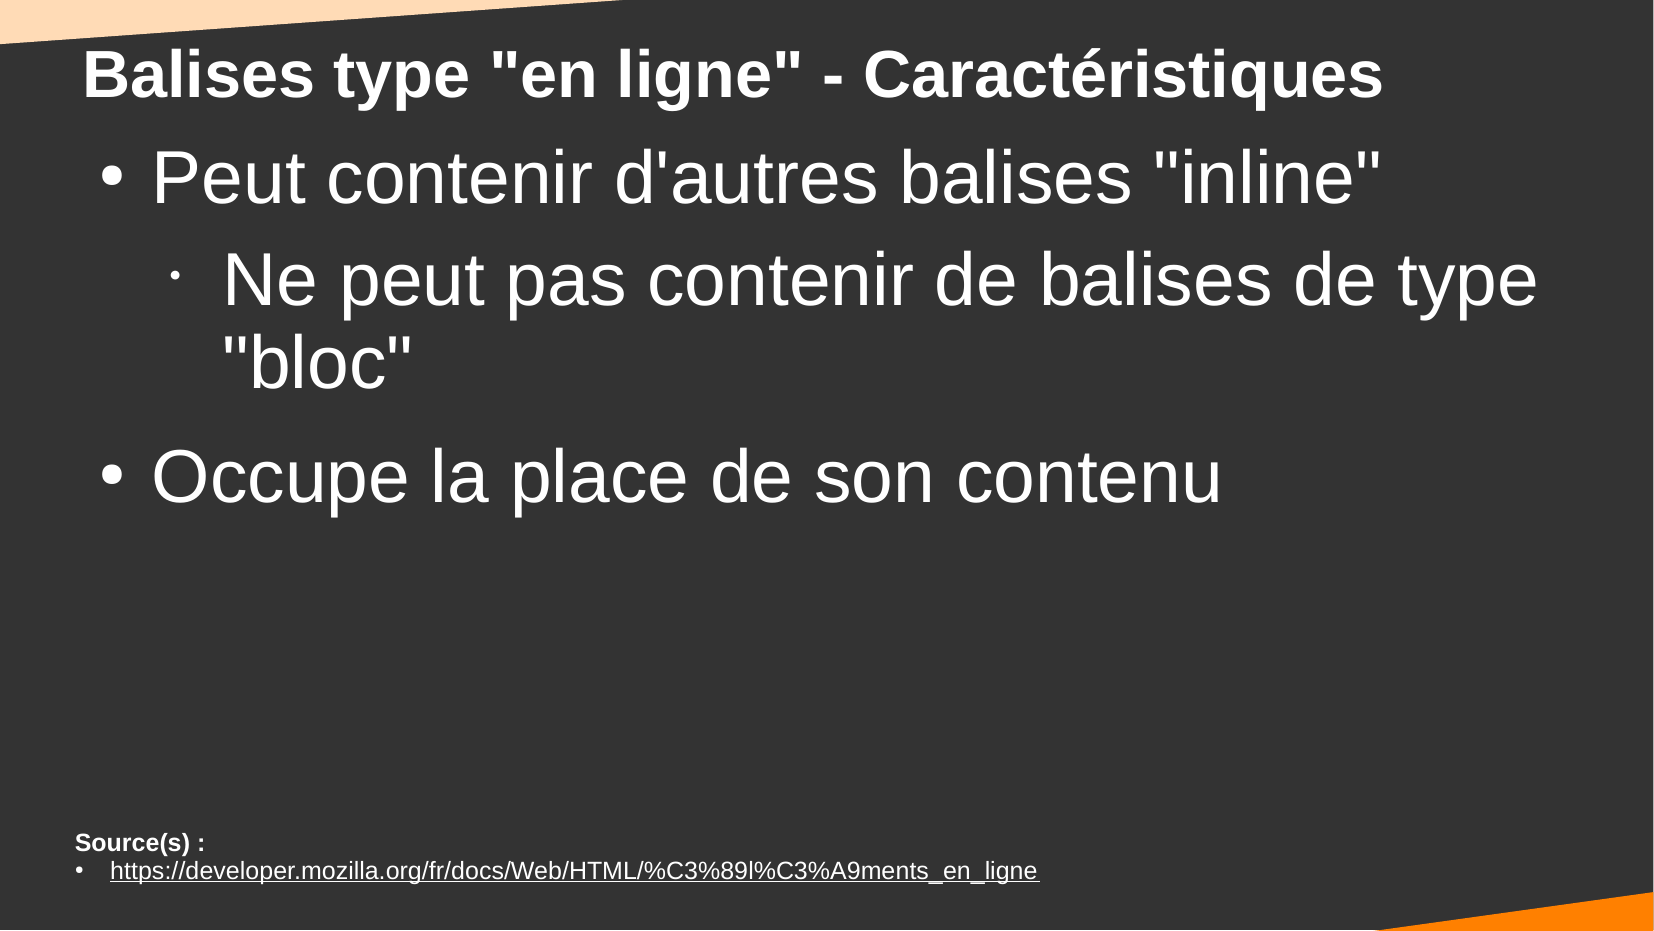

# Balises type "en ligne" - Caractéristiques
Peut contenir d'autres balises "inline"
Ne peut pas contenir de balises de type "bloc"
Occupe la place de son contenu
Source(s) :
https://developer.mozilla.org/fr/docs/Web/HTML/%C3%89l%C3%A9ments_en_ligne